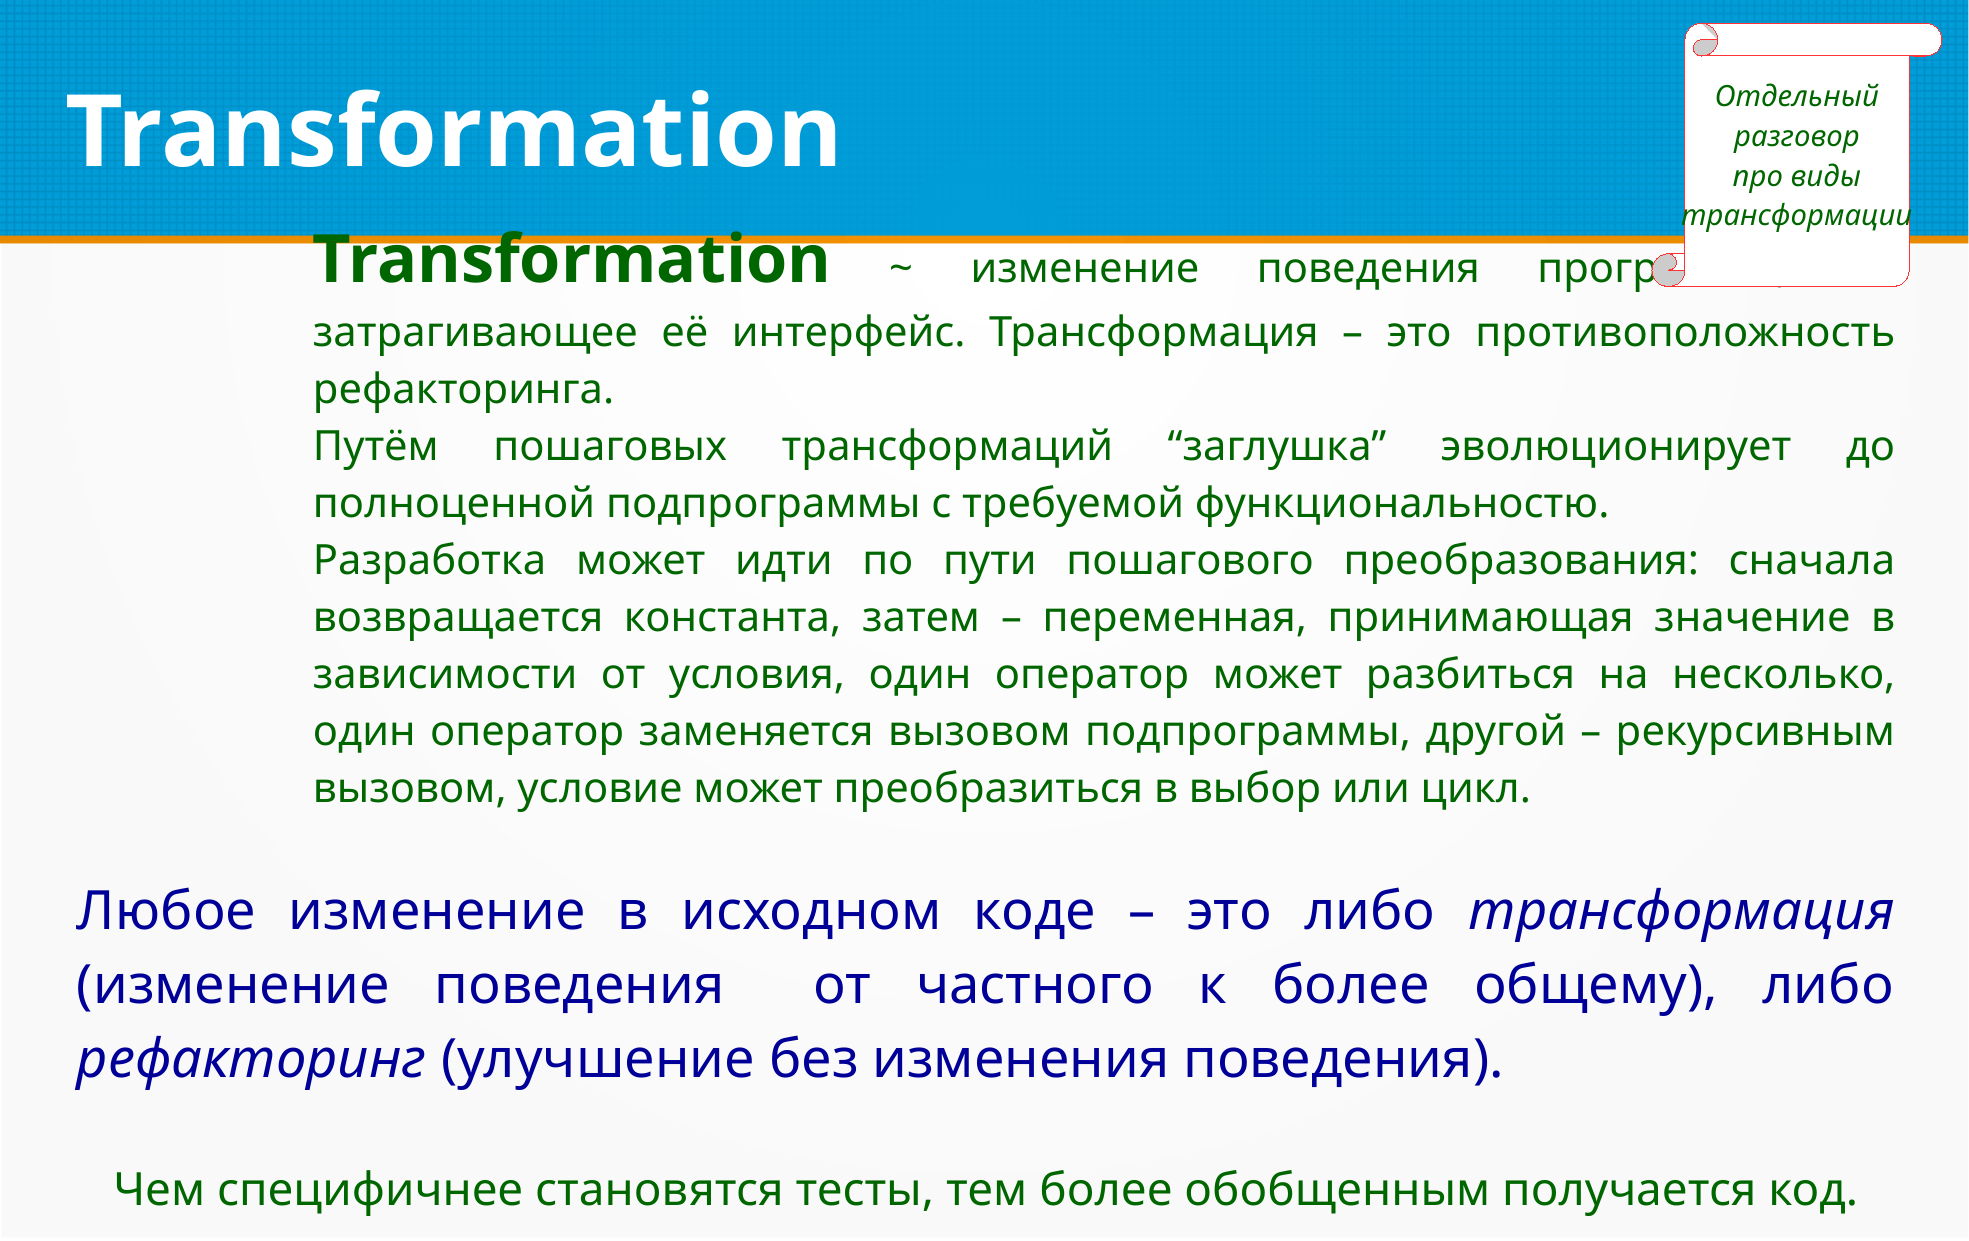

Отдельный
разговор
про виды
трансформации
Transformation
Transformation ~ изменение поведения программы, не затрагивающее её интерфейс. Трансформация – это противоположность рефакторинга.
Путём пошаговых трансформаций “заглушка” эволюционирует до полноценной подпрограммы с требуемой функциональностю.
Разработка может идти по пути пошагового преобразования: сначала возвращается константа, затем – переменная, принимающая значение в зависимости от условия, один оператор может разбиться на несколько, один оператор заменяется вызовом подпрограммы, другой – рекурсивным вызовом, условие может преобразиться в выбор или цикл.
Любое изменение в исходном коде – это либо трансформация (изменение поведения от частного к более общему), либо рефакторинг (улучшение без изменения поведения).
Чем специфичнее становятся тесты, тем более обобщенным получается код.